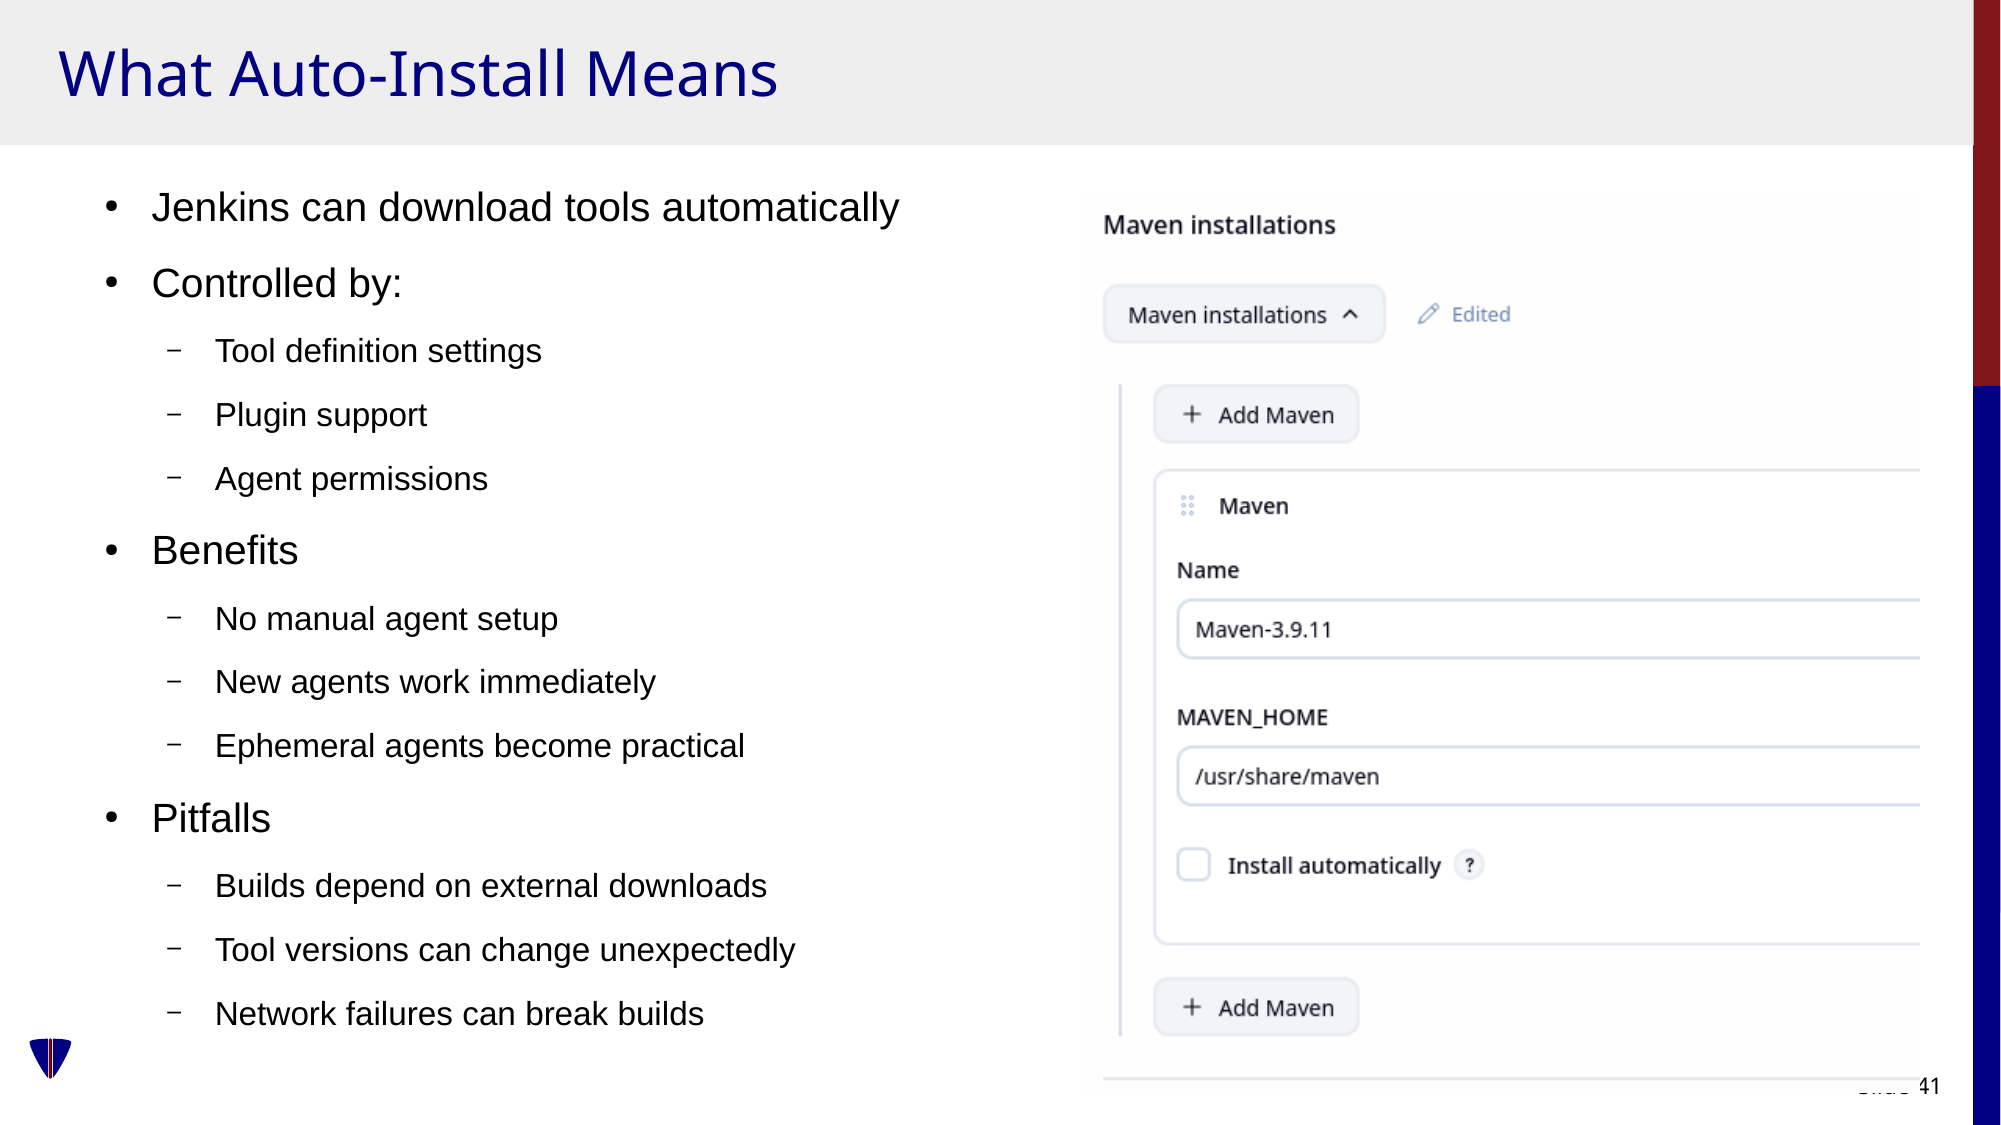

# What Auto-Install Means
Jenkins can download tools automatically
Controlled by:
Tool definition settings
Plugin support
Agent permissions
Benefits
No manual agent setup
New agents work immediately
Ephemeral agents become practical
Pitfalls
Builds depend on external downloads
Tool versions can change unexpectedly
Network failures can break builds